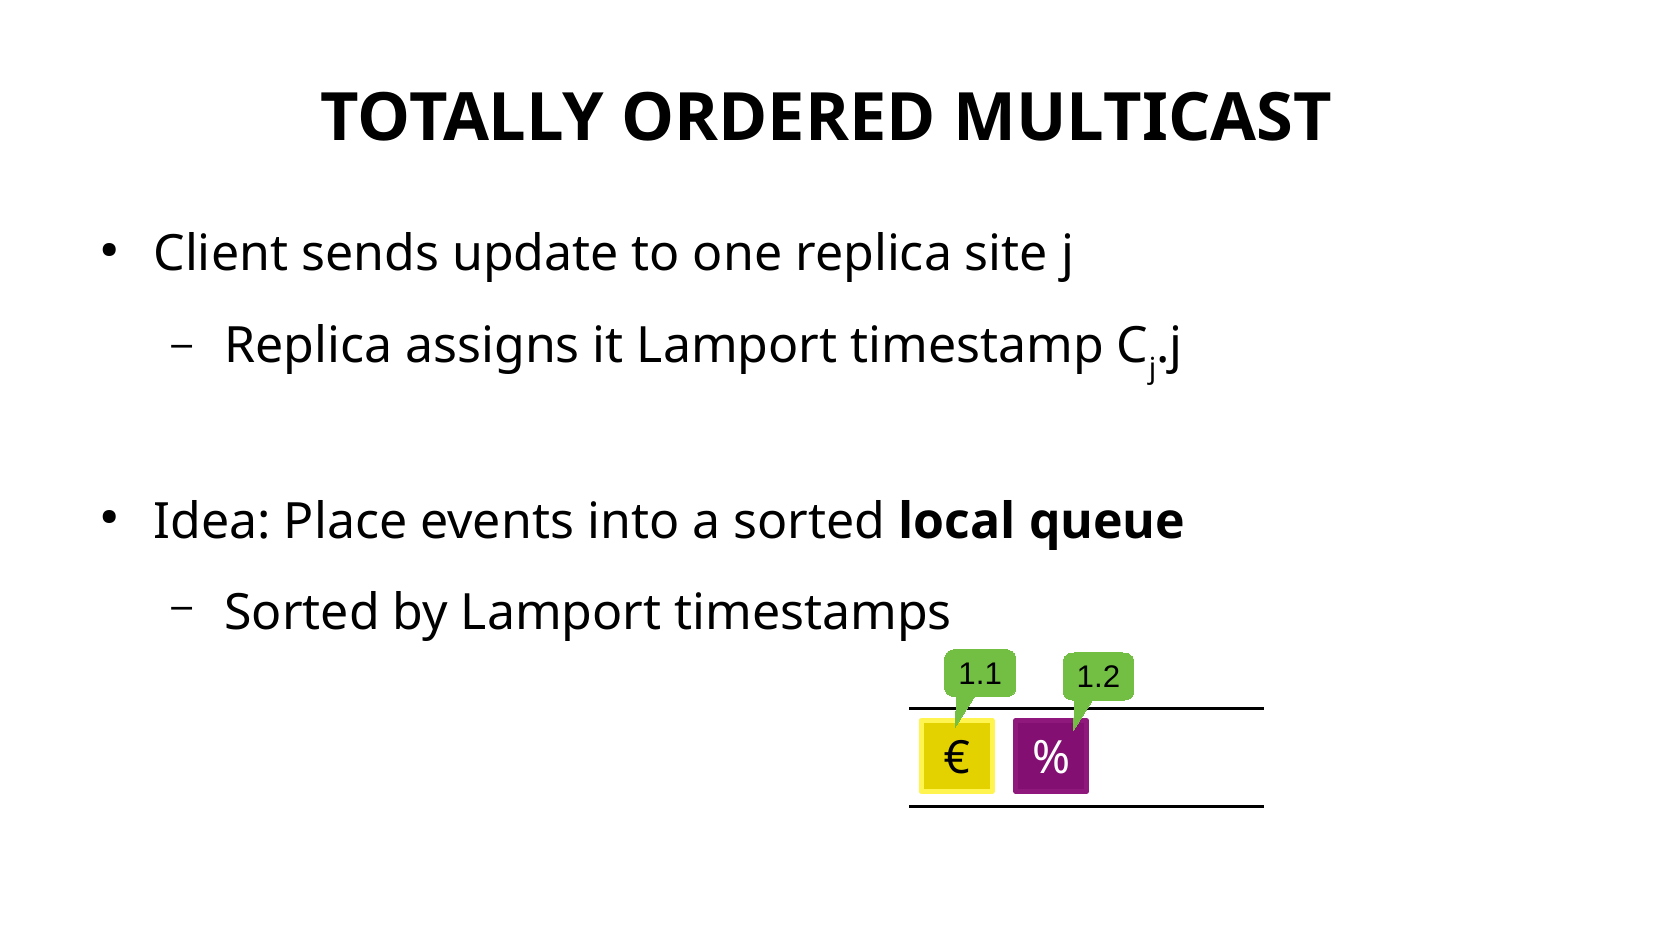

# TOTALLY ORDERED MULTICAST
Client sends update to one replica site j
Replica assigns it Lamport timestamp Cj.j
Idea: Place events into a sorted local queue
Sorted by Lamport timestamps
1.1
1.2
€
%